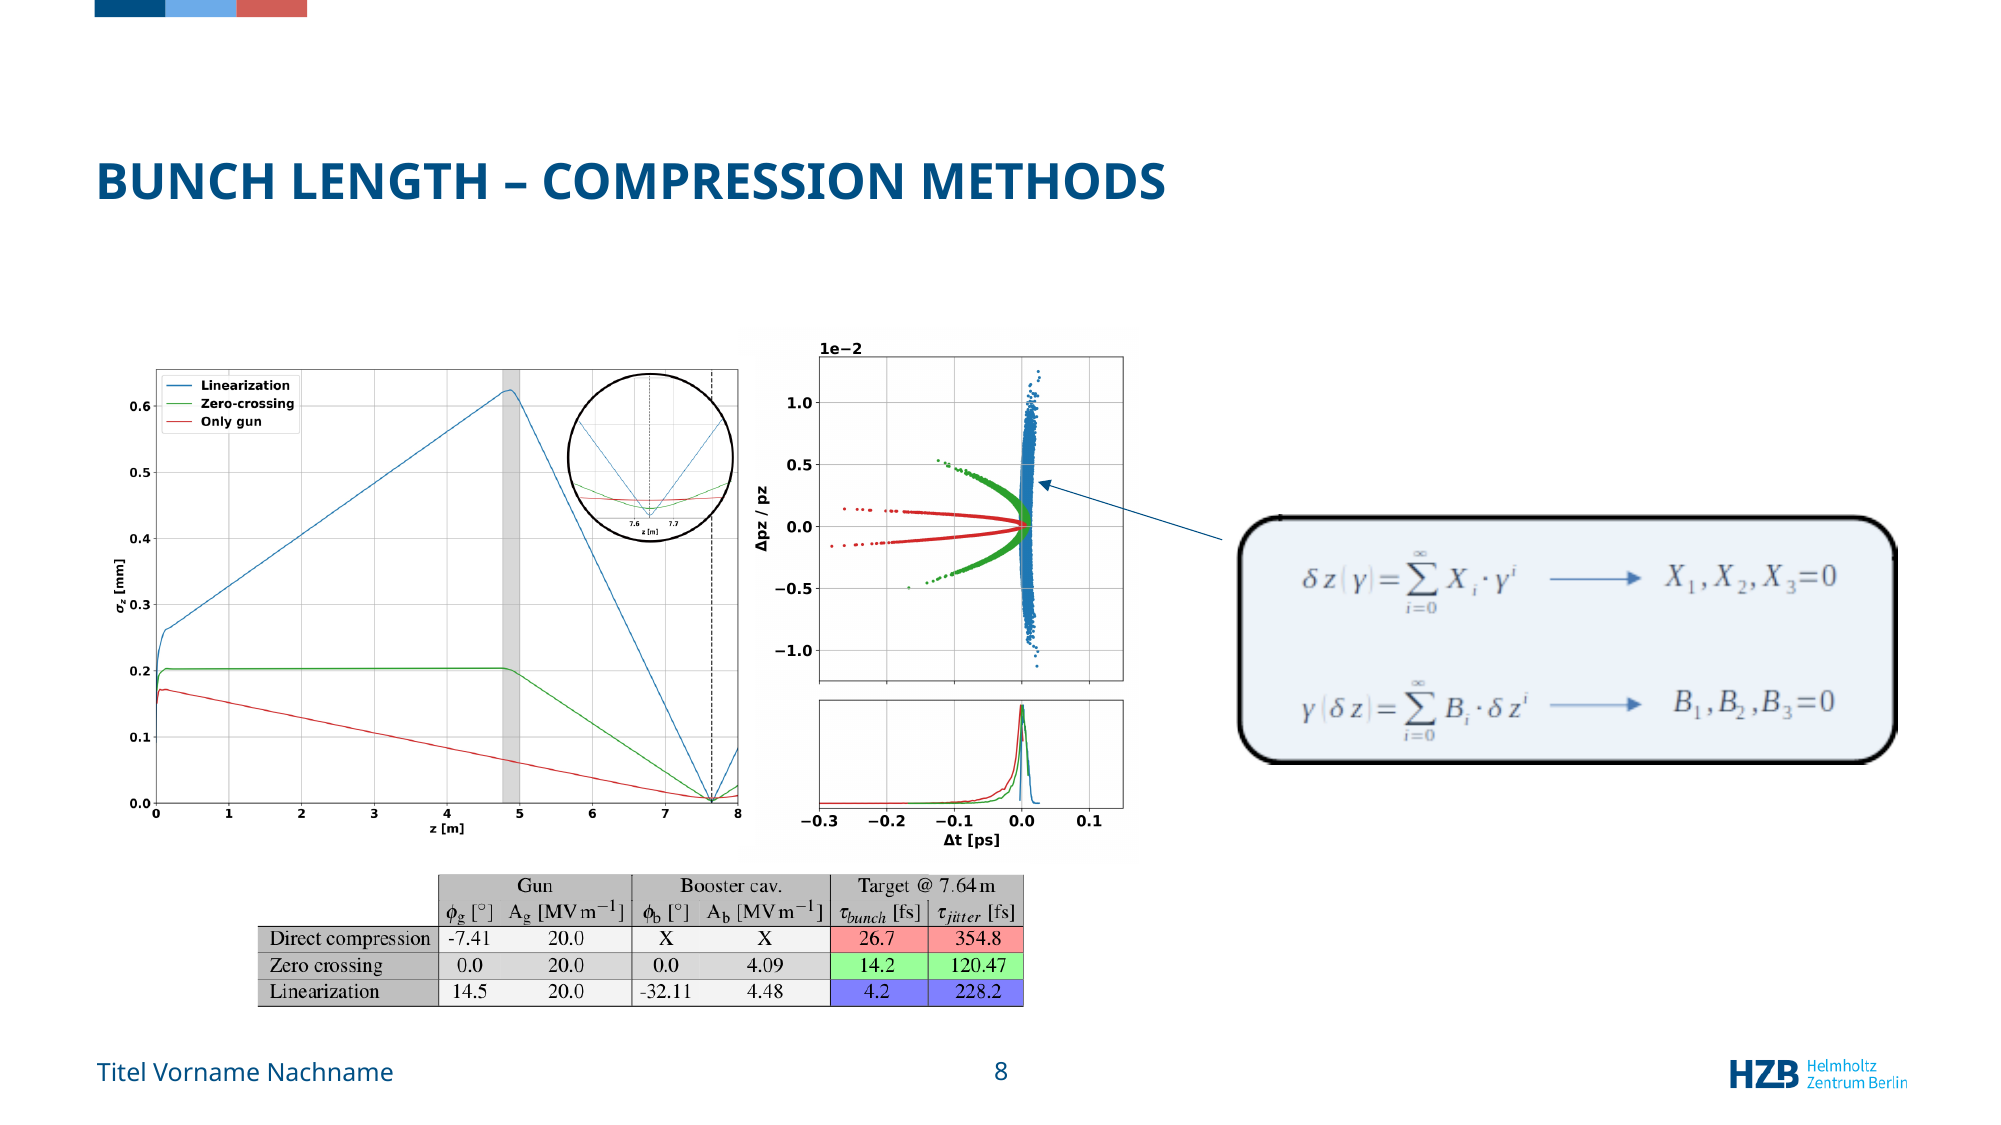

# Bunch length – compression methods
Titel Vorname Nachname